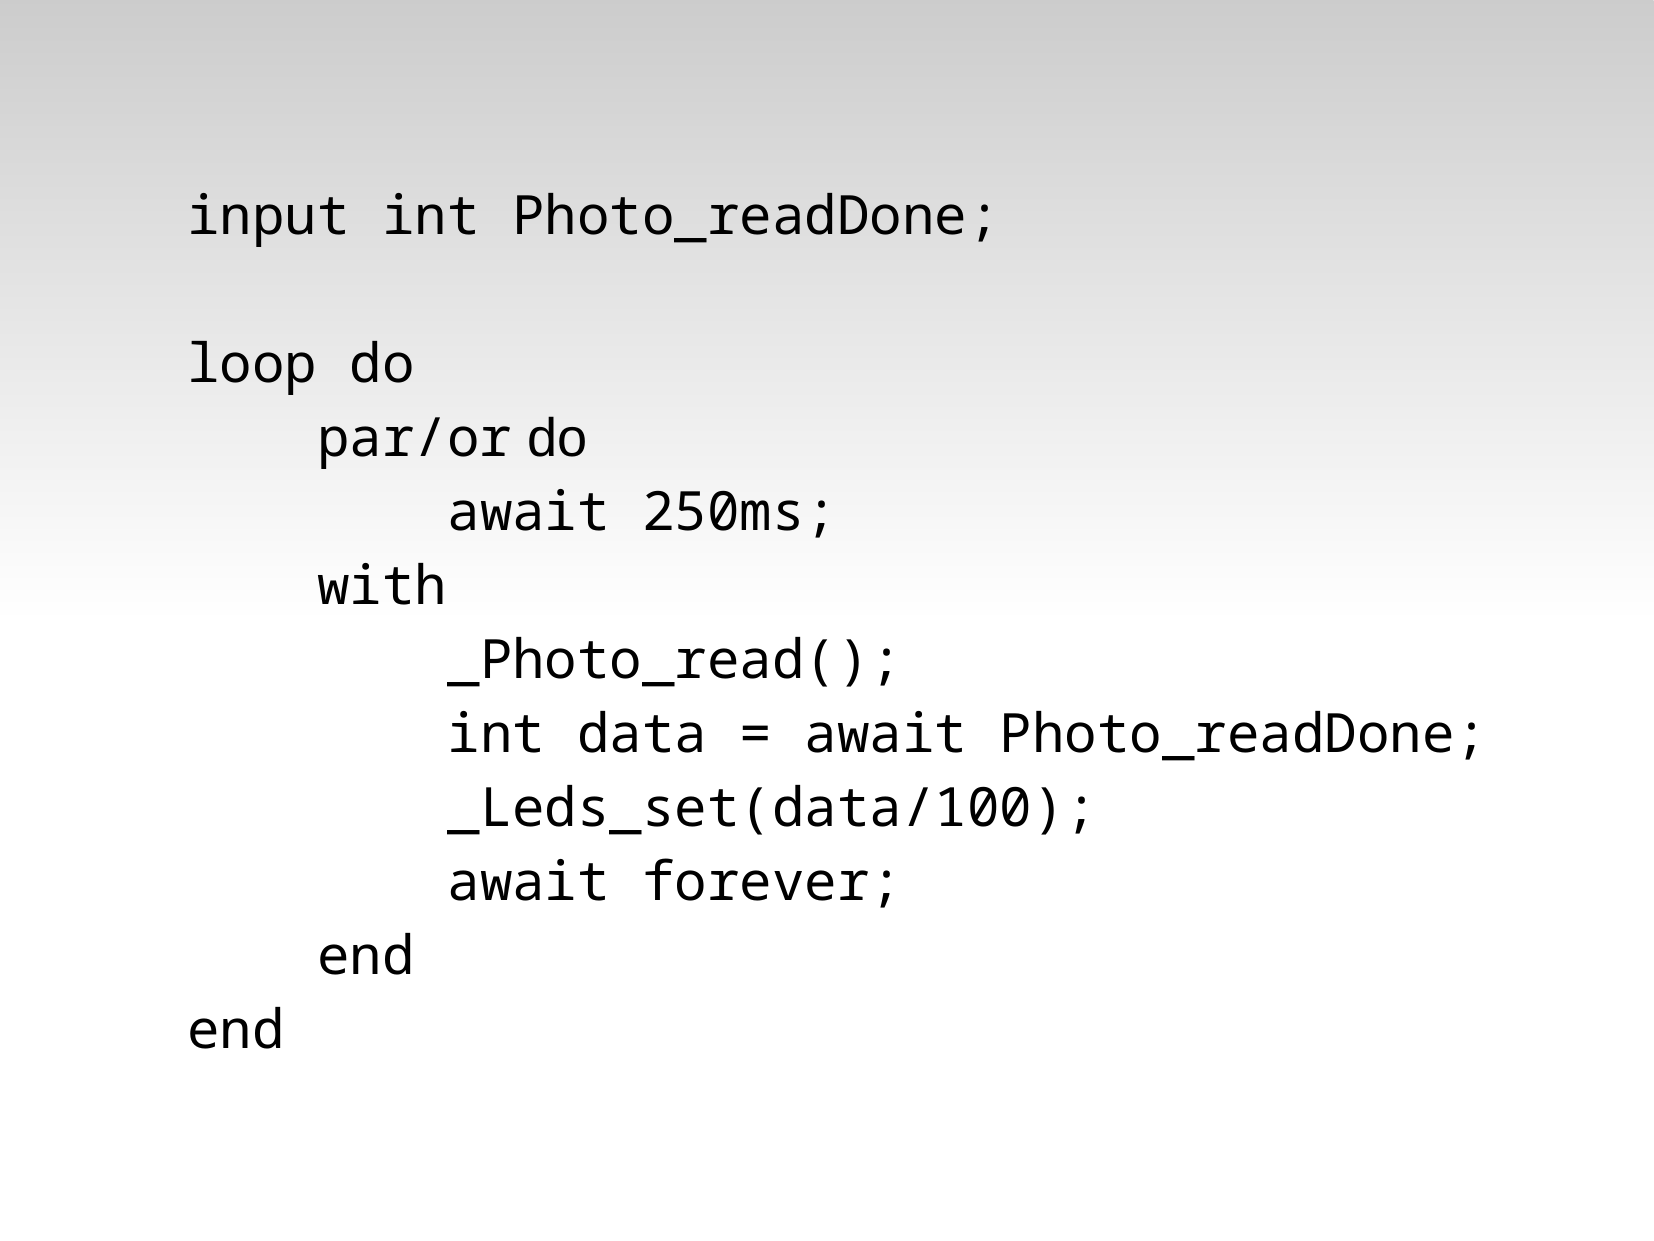

# input int Photo_readDone;
loop do
 par/or do
 await 250ms;
 with
 _Photo_read();
 int data = await Photo_readDone;
 _Leds_set(data/100);
 await forever;
 end
end